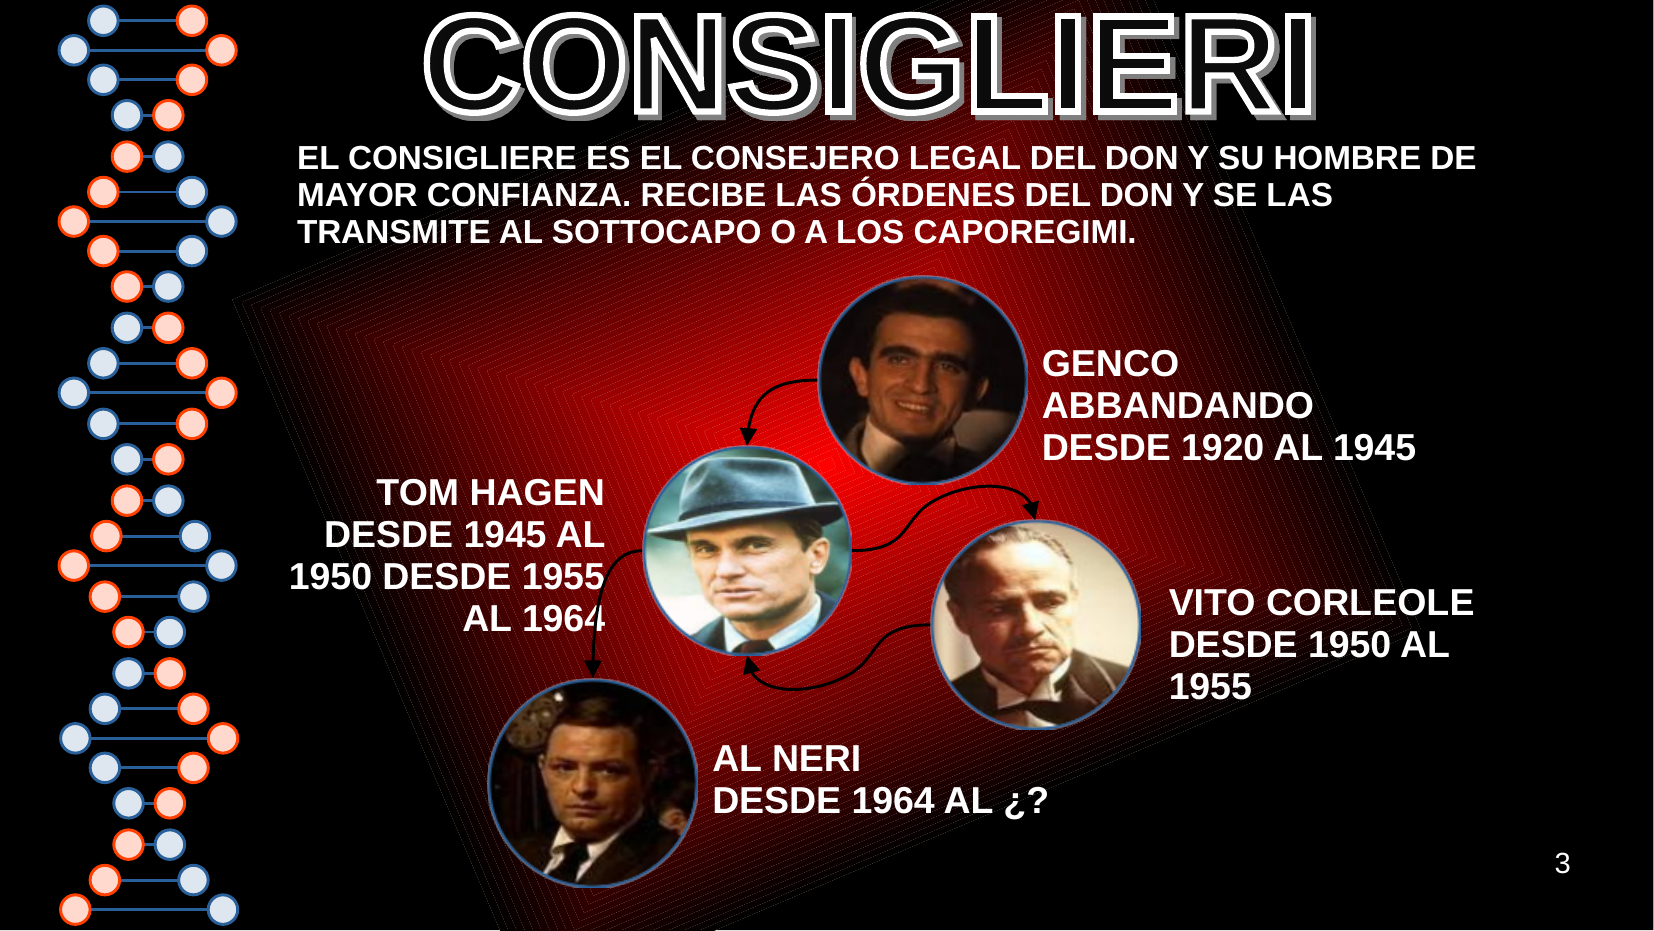

CONSIGLIERI
El consigliere es el consejero legal del Don y su hombre de mayor confianza. Recibe las órdenes del Don y se las transmite al sottocapo o a los caporegimi.
Genco Abbandando desde 1920 al 1945
Tom Hagen
desde 1945 al 1950 desde 1955 al 1964
Vito Corleole desde 1950 al 1955
Al Neri
desde 1964 al ¿?
3